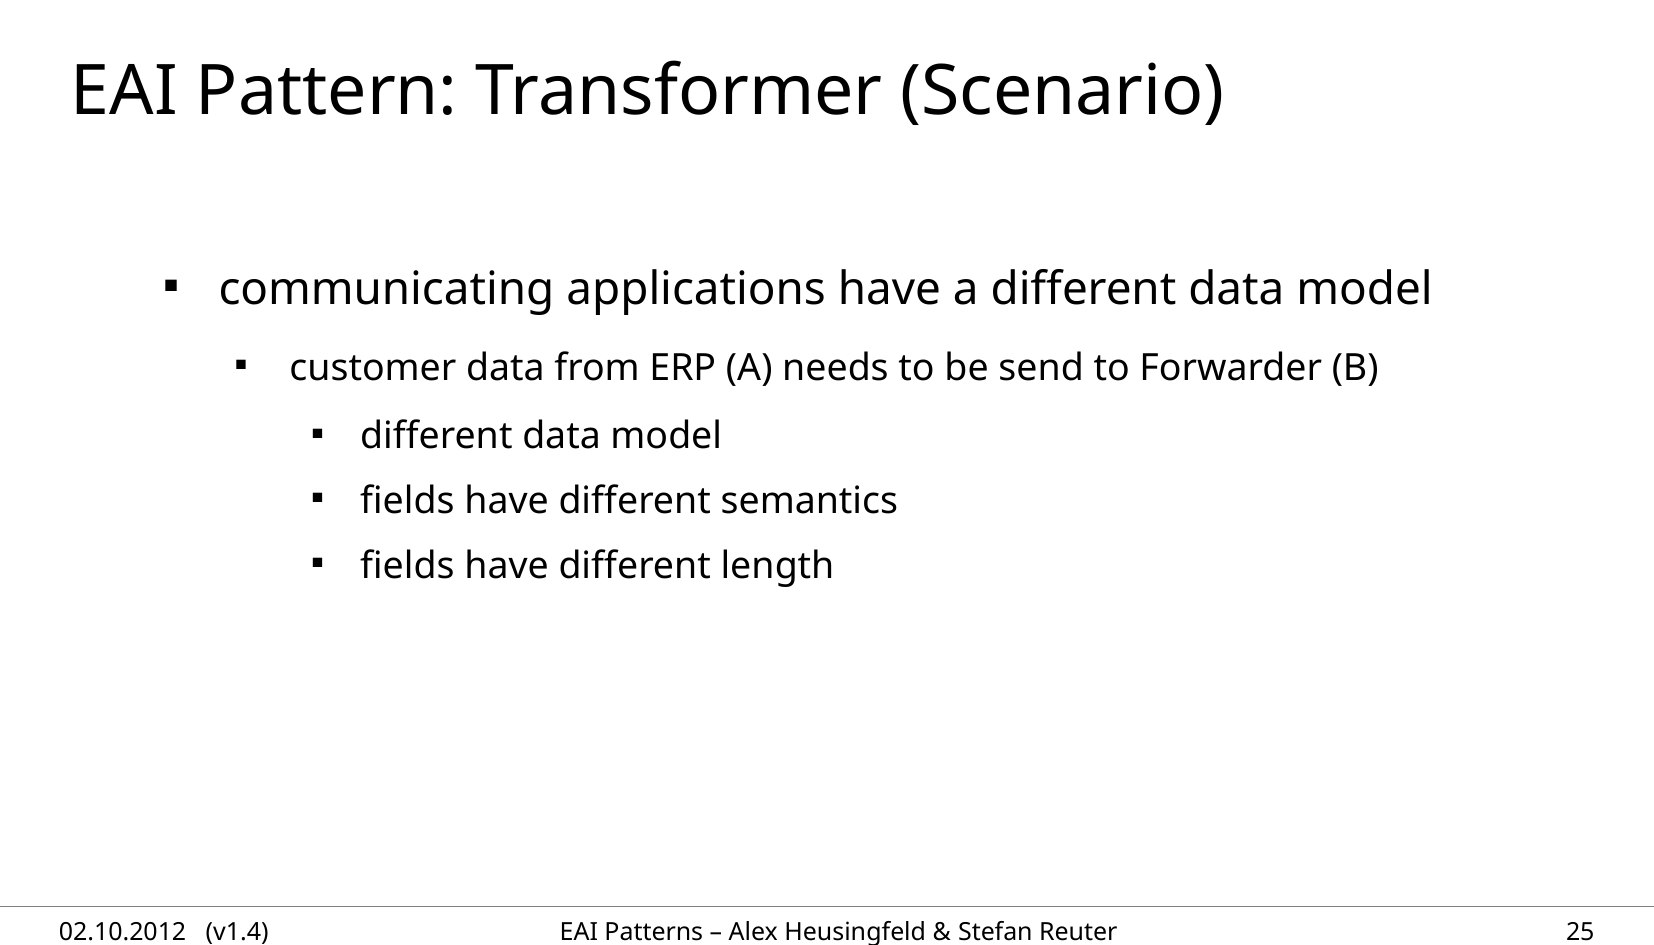

# EAI Pattern: Transformer (Scenario)
communicating applications have a different data model
customer data from ERP (A) needs to be send to Forwarder (B)
different data model
fields have different semantics
fields have different length
2012-08-30
EAI Patterns - Alex Heusingfeld & Stefan Reuter
25